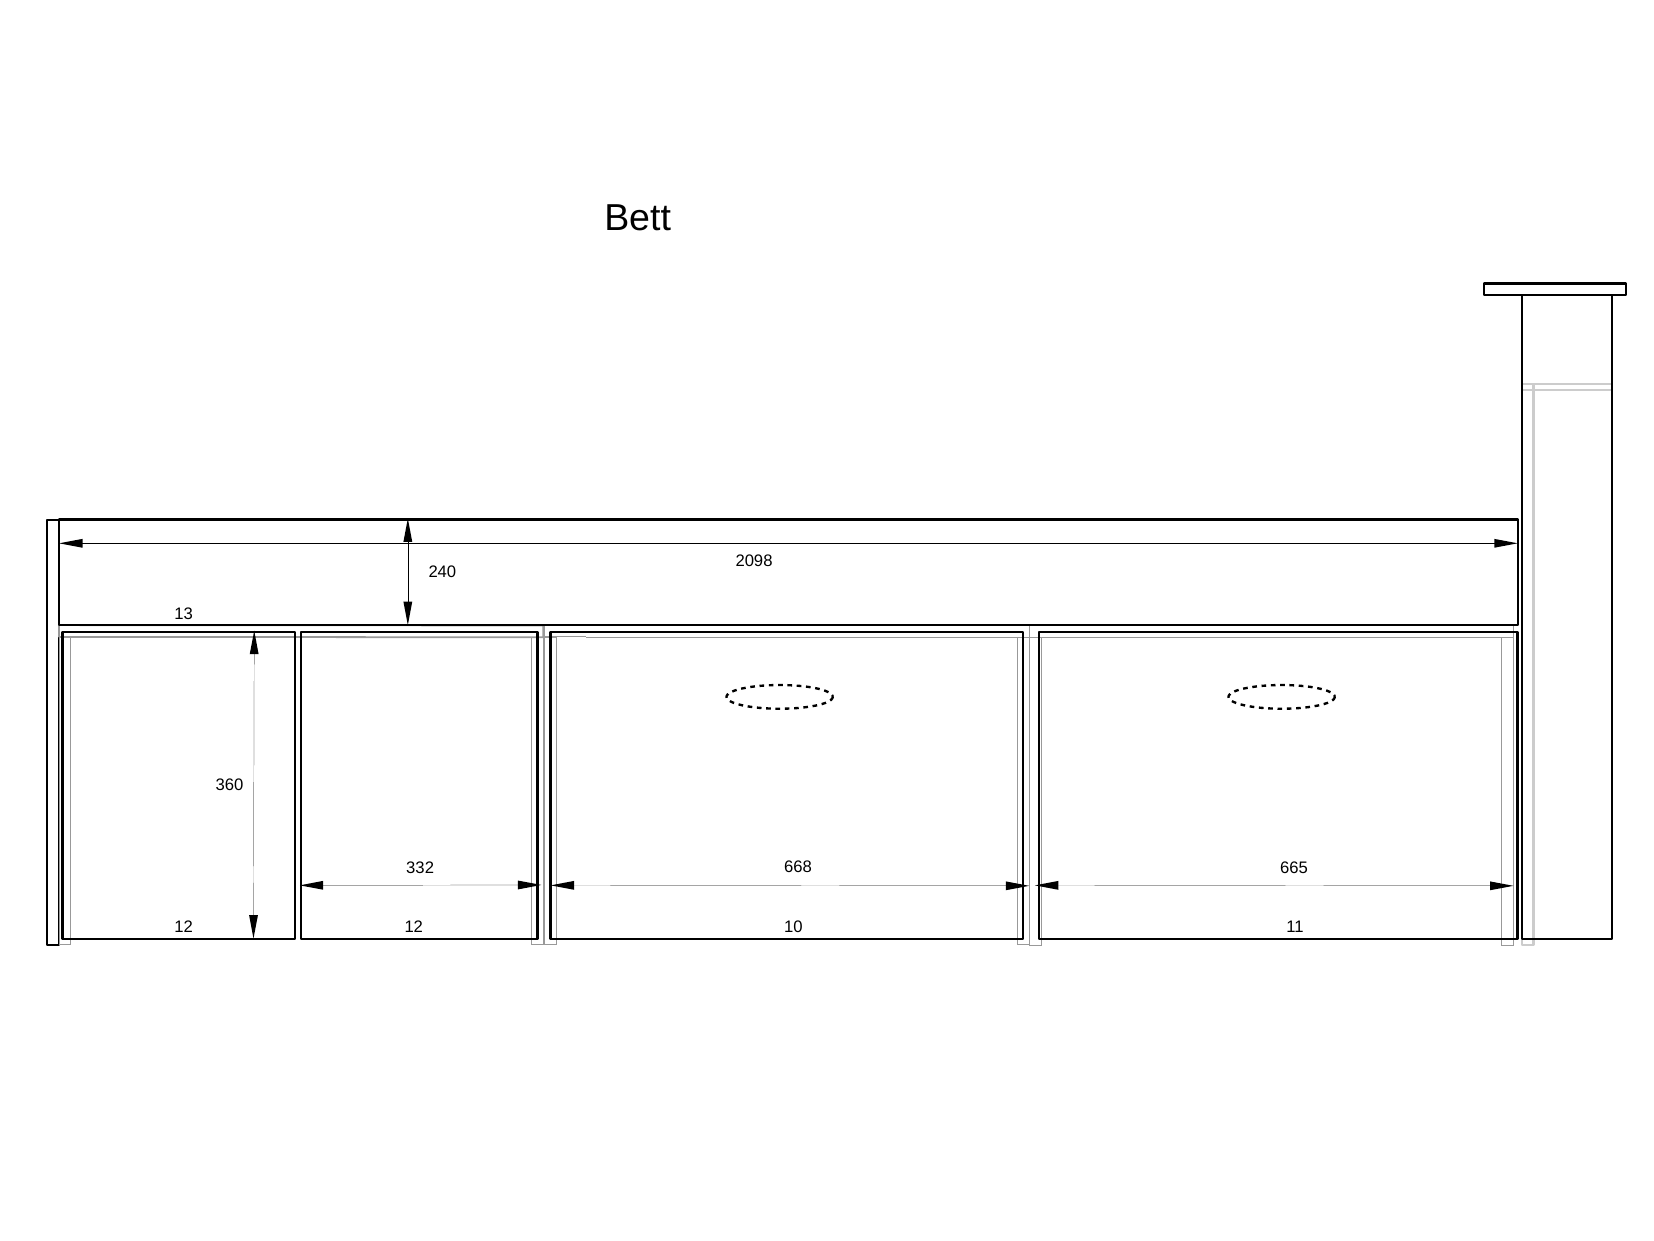

Bett
2098
240
13
360
668
665
332
12
12
10
11